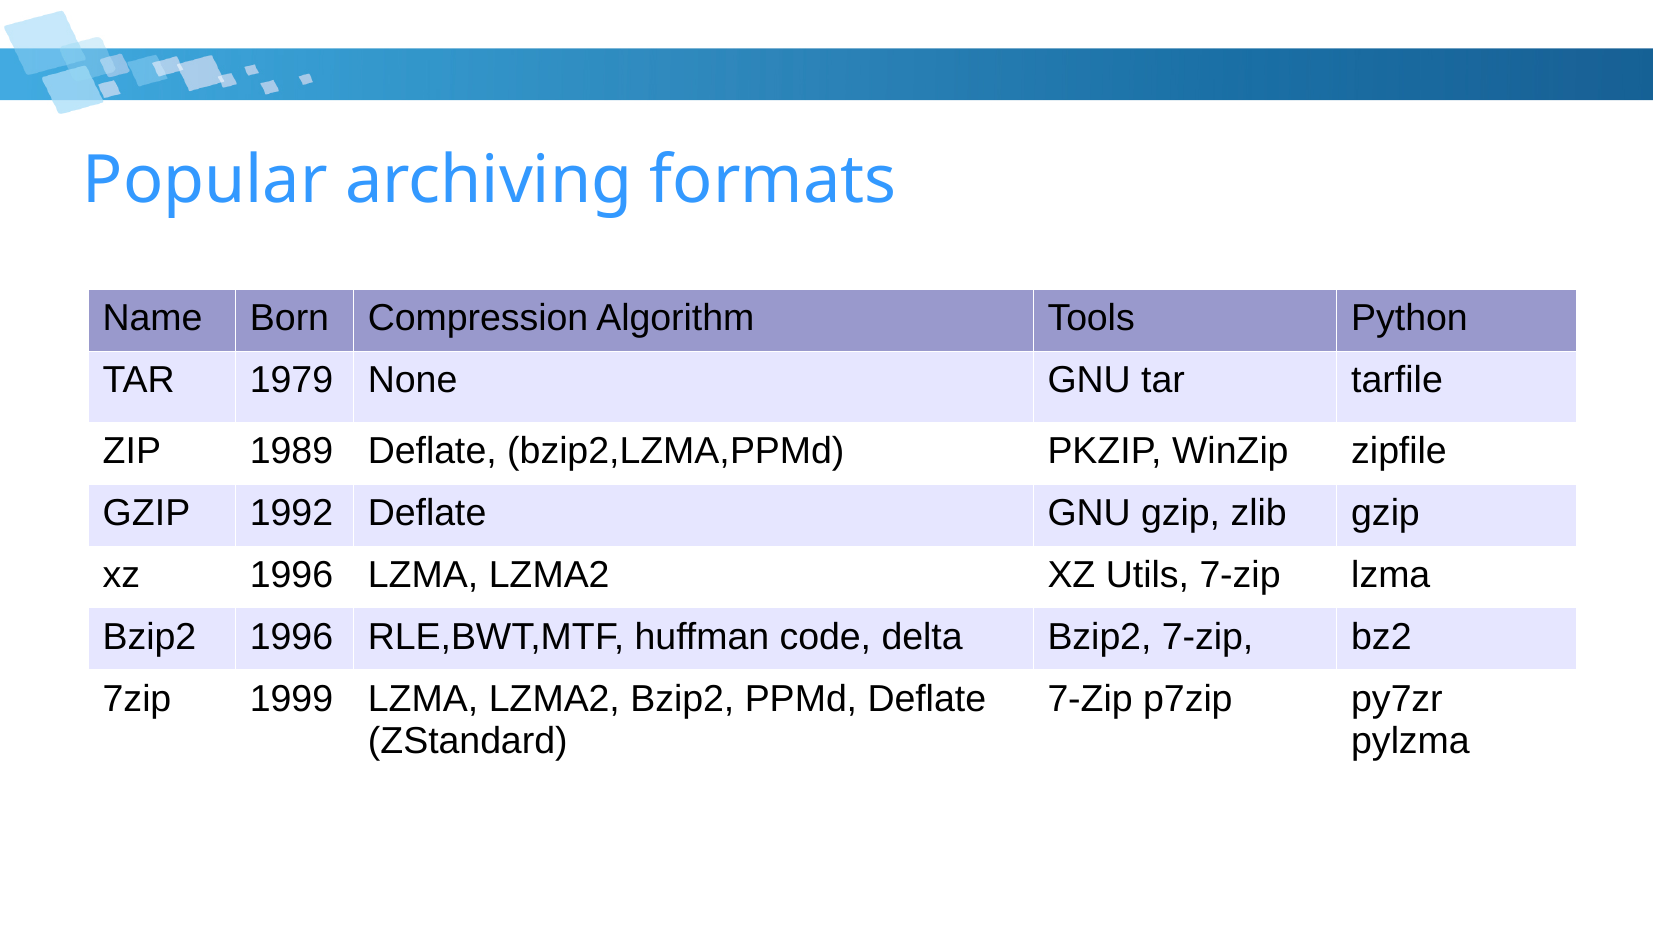

# Popular archiving formats
| Name | Born | Compression Algorithm | Tools | Python |
| --- | --- | --- | --- | --- |
| TAR | 1979 | None | GNU tar | tarfile |
| ZIP | 1989 | Deflate, (bzip2,LZMA,PPMd) | PKZIP, WinZip | zipfile |
| GZIP | 1992 | Deflate | GNU gzip, zlib | gzip |
| xz | 1996 | LZMA, LZMA2 | XZ Utils, 7-zip | lzma |
| Bzip2 | 1996 | RLE,BWT,MTF, huffman code, delta | Bzip2, 7-zip, | bz2 |
| 7zip | 1999 | LZMA, LZMA2, Bzip2, PPMd, Deflate (ZStandard) | 7-Zip p7zip | py7zr pylzma |